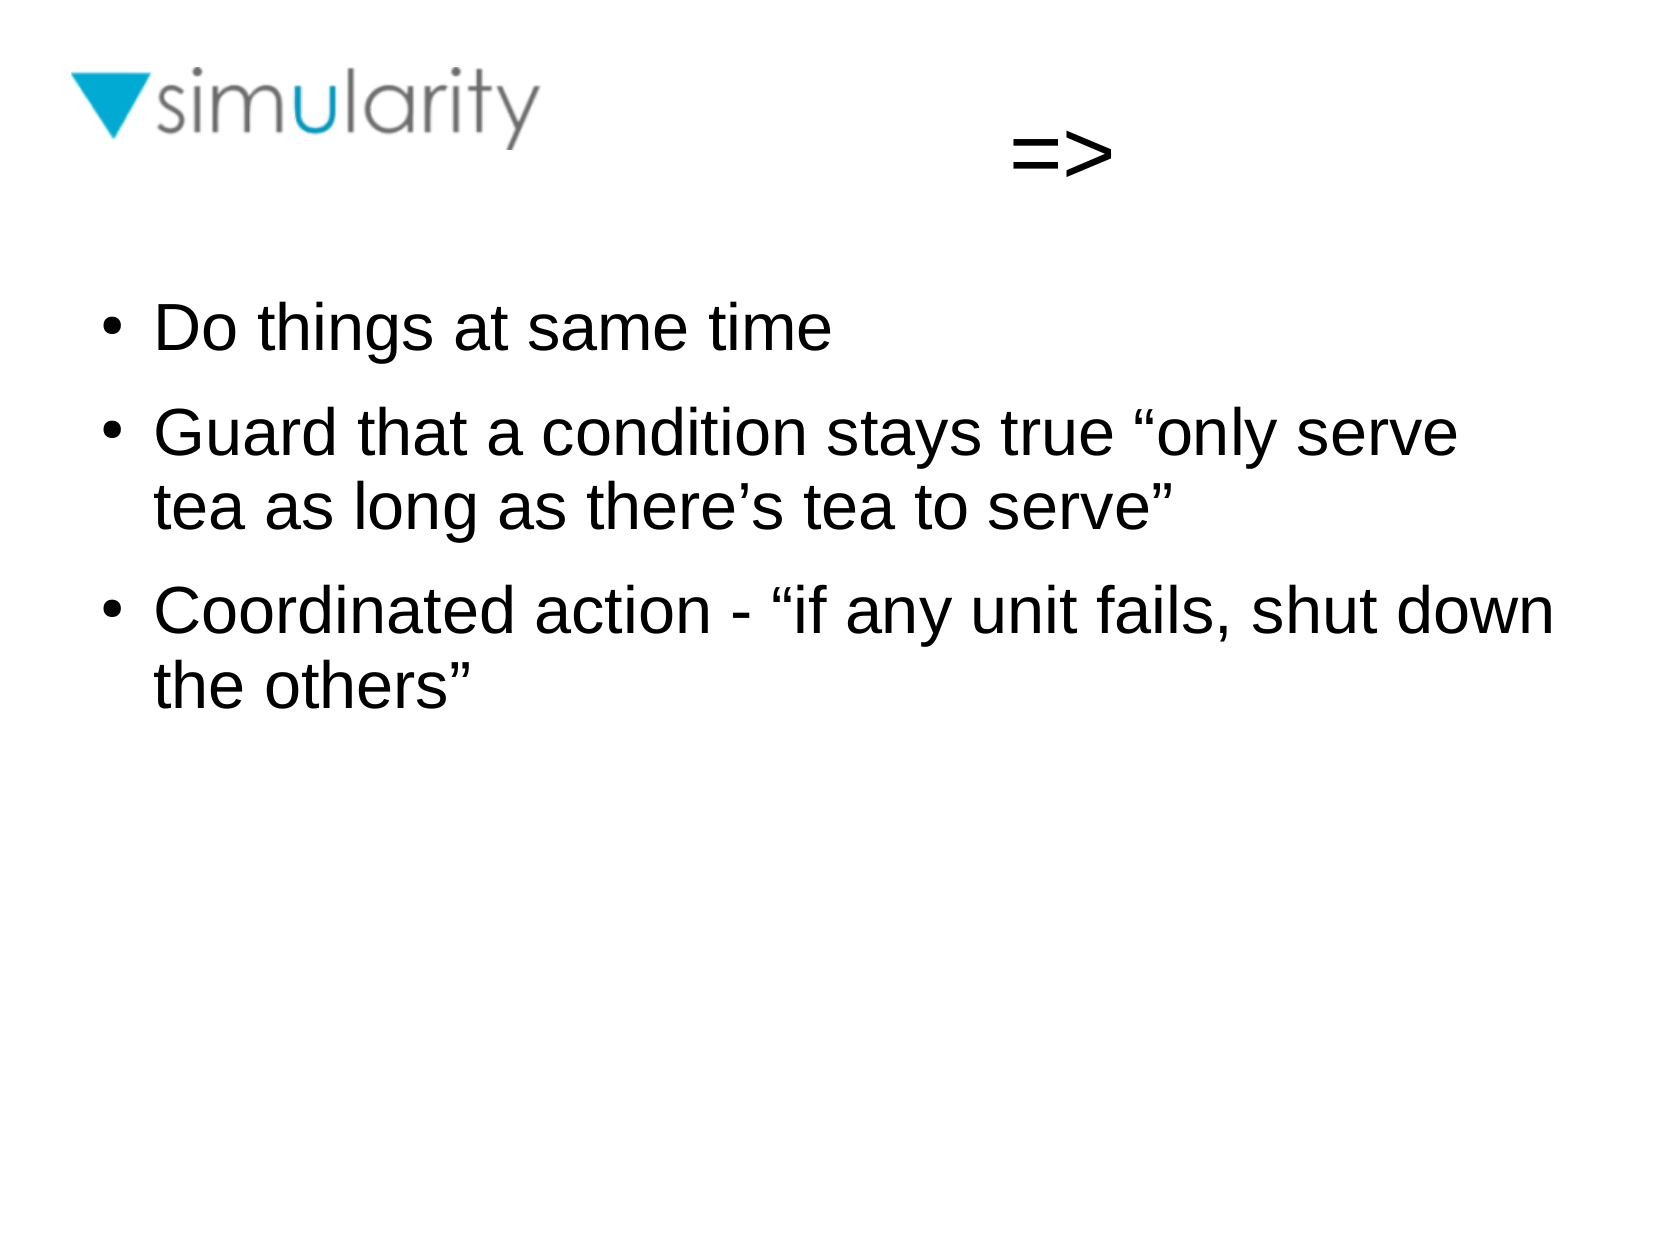

# =>
Do things at same time
Guard that a condition stays true “only serve tea as long as there’s tea to serve”
Coordinated action - “if any unit fails, shut down the others”